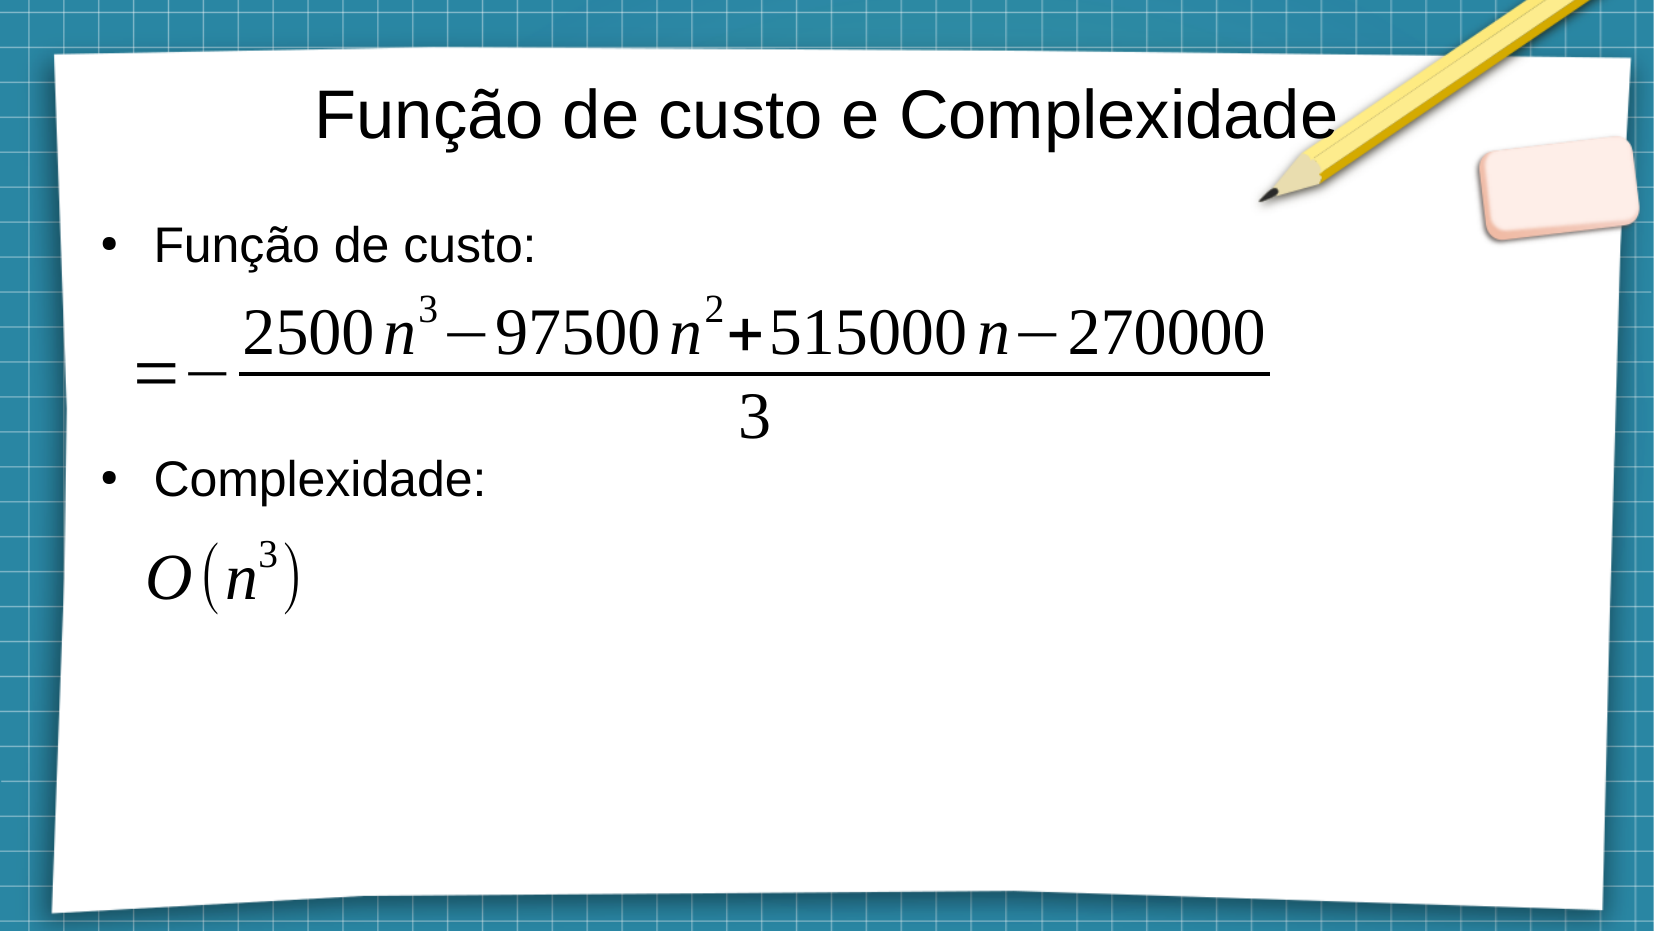

# Função de custo e Complexidade
Função de custo:
Complexidade: